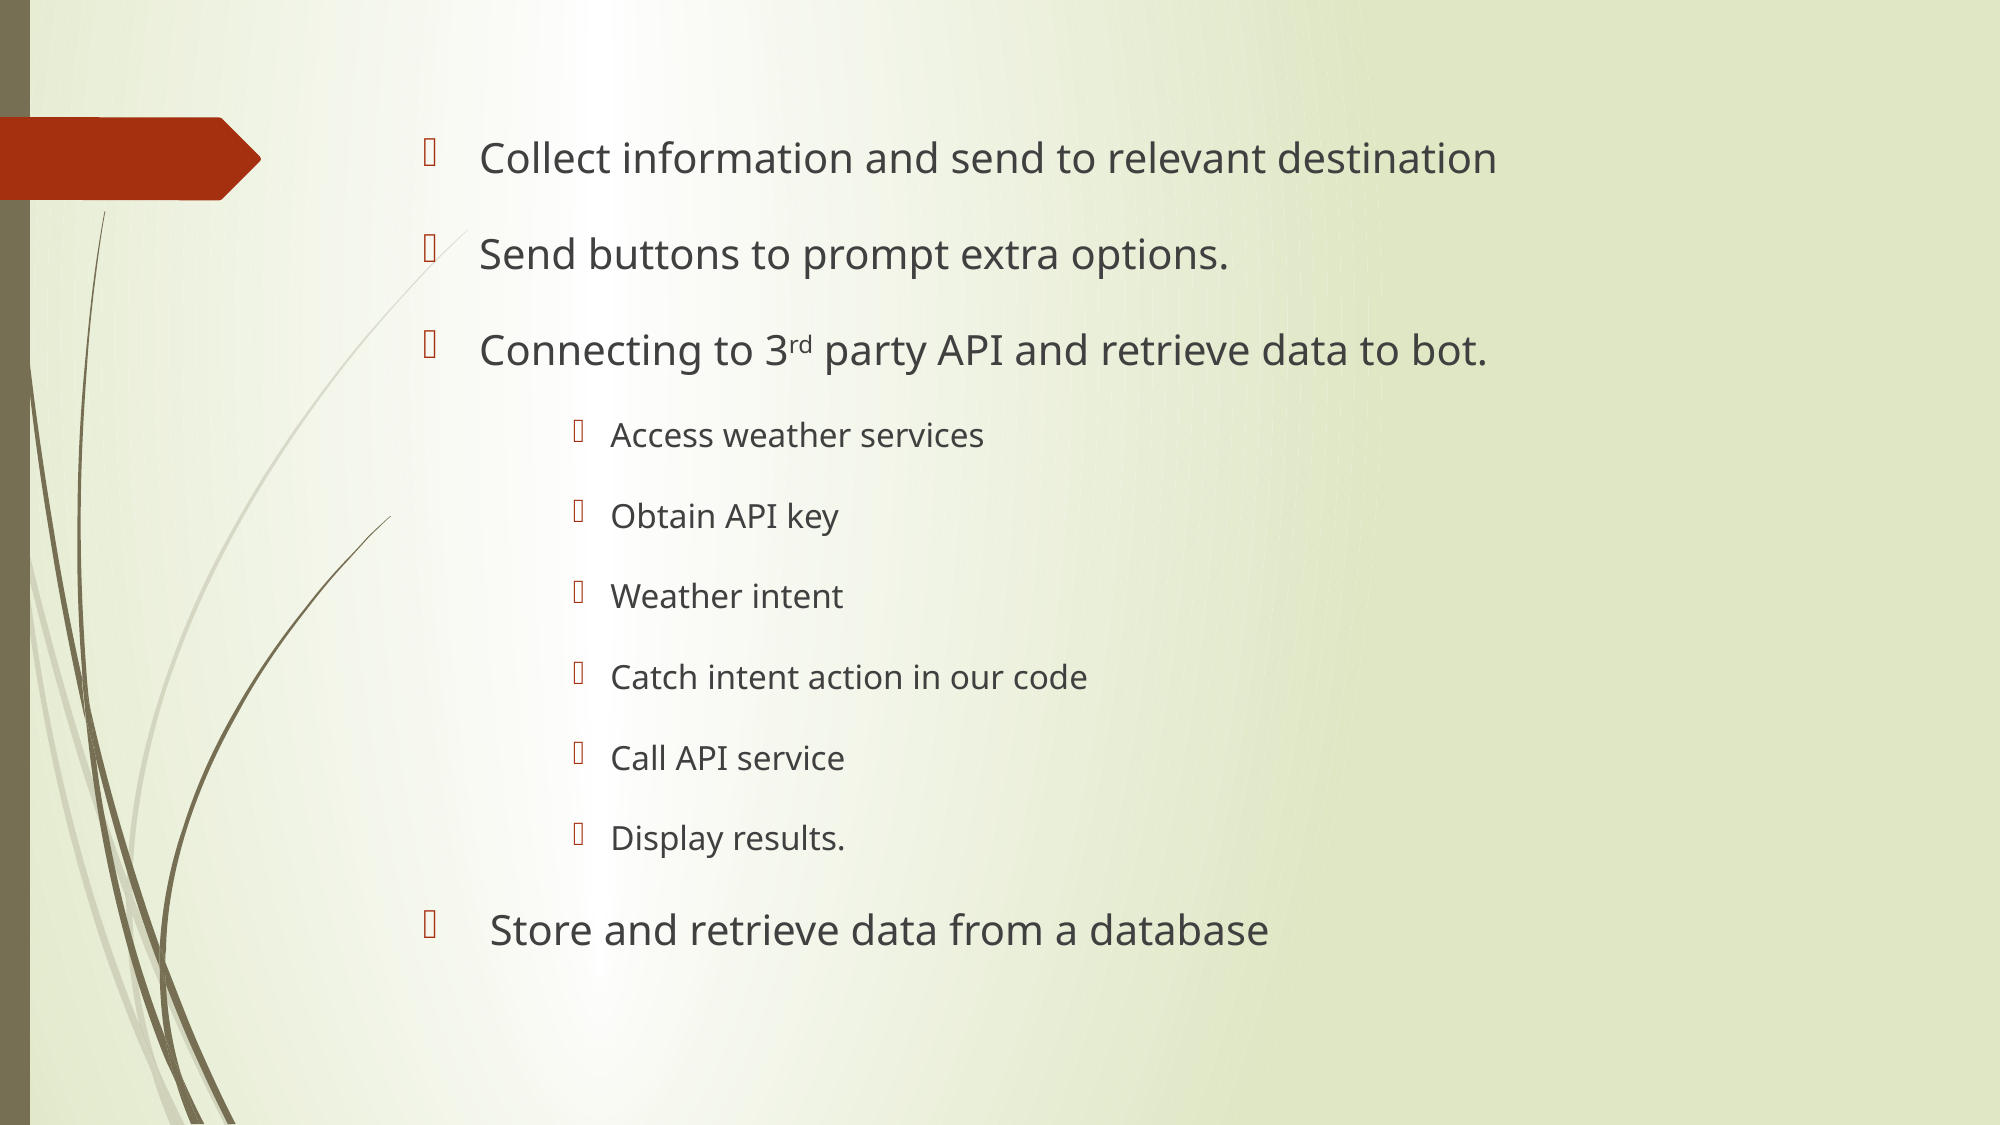

# Collect information and send to relevant destination
Send buttons to prompt extra options.
Connecting to 3rd party API and retrieve data to bot.
Access weather services
Obtain API key
Weather intent
Catch intent action in our code
Call API service
Display results.
 Store and retrieve data from a database